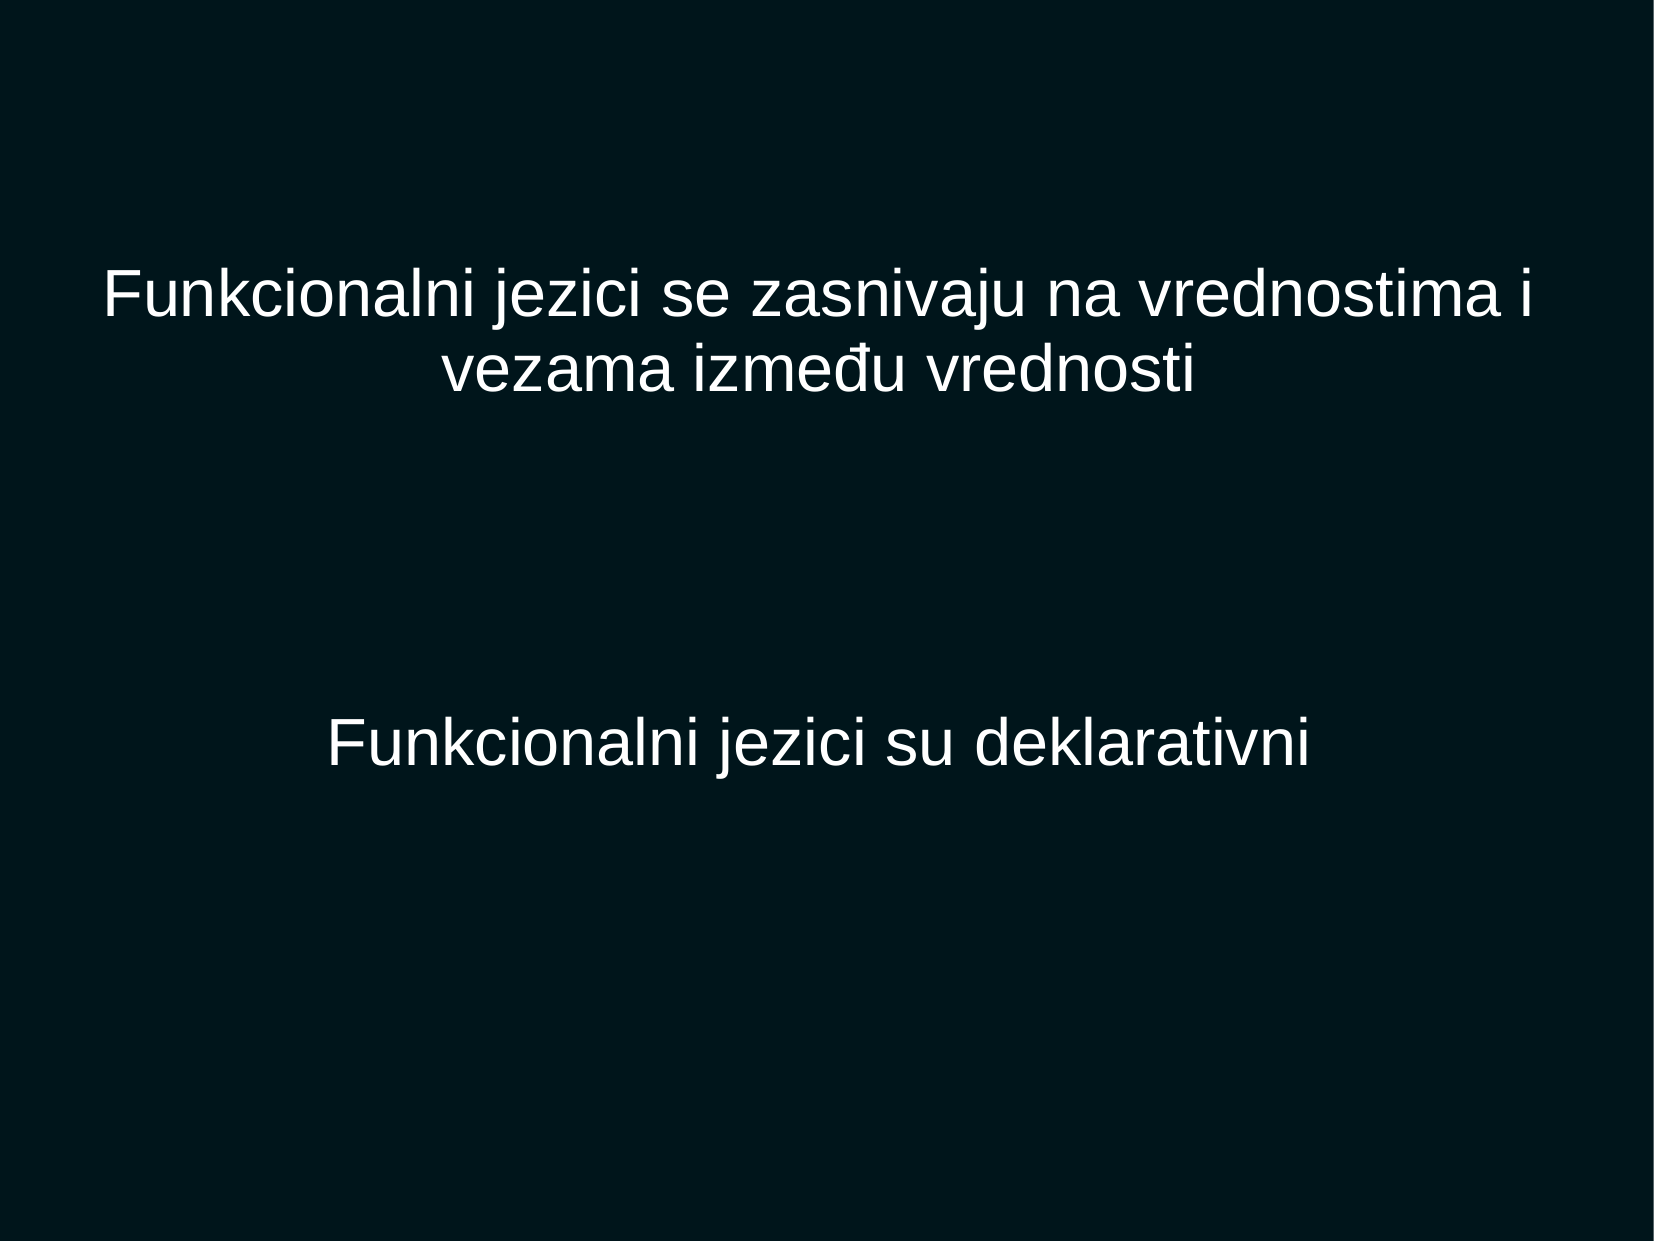

# Funkcionalni jezici se zasnivaju na vrednostima i vezama između vrednosti
Funkcionalni jezici su deklarativni